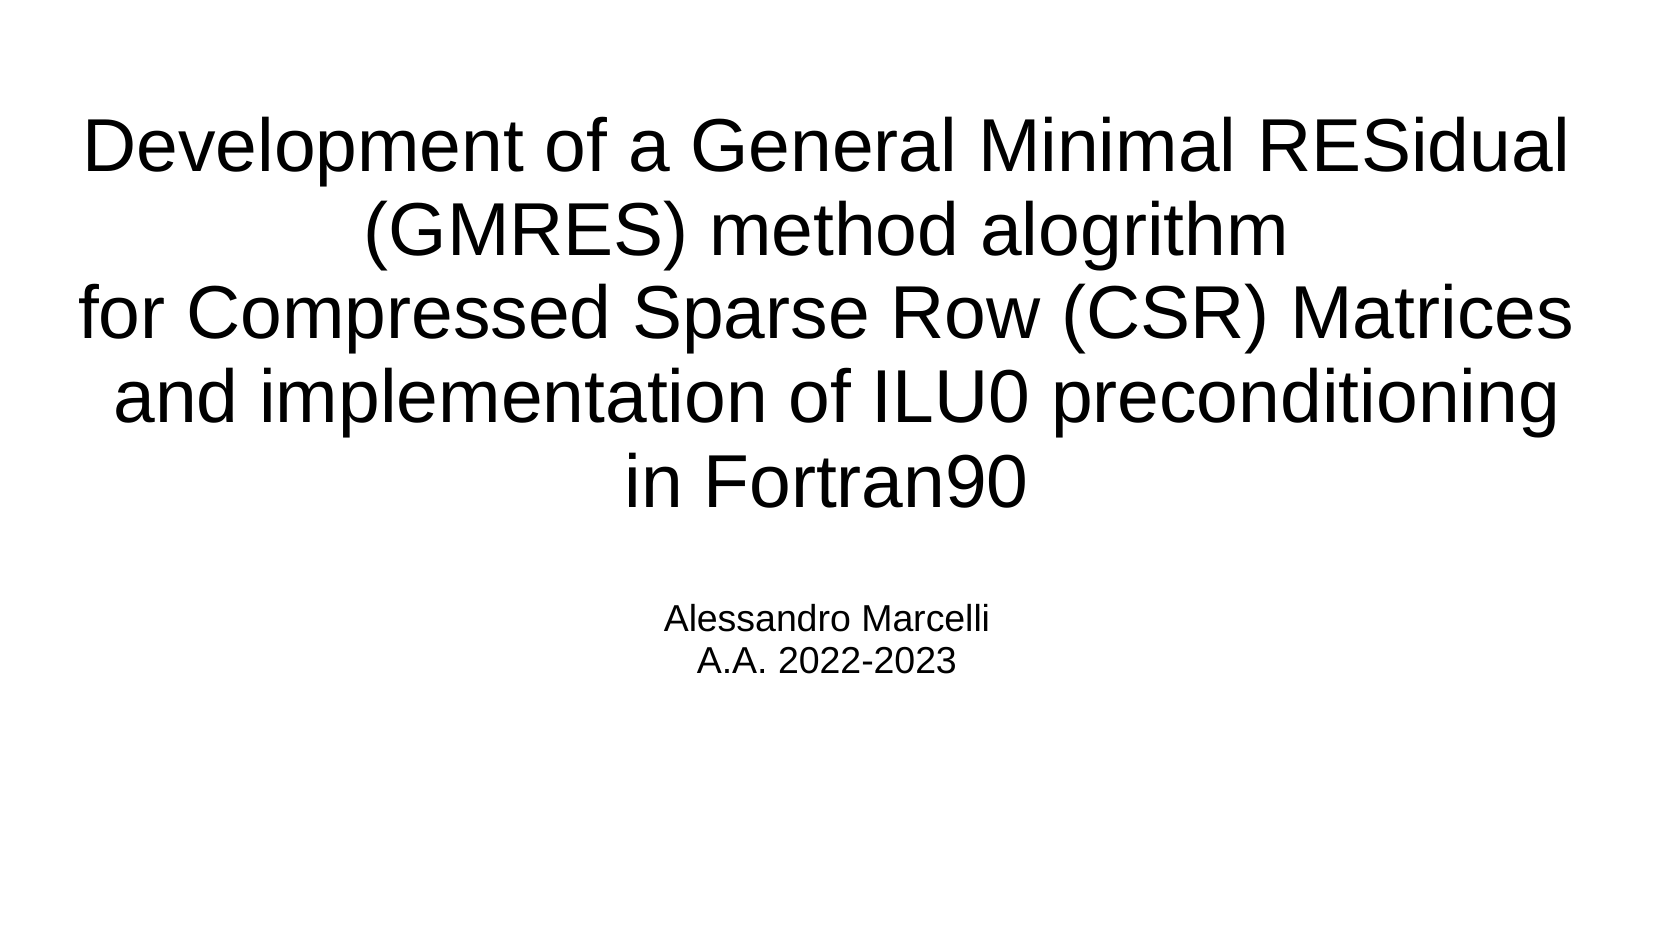

# Development of a General Minimal RESidual (GMRES) method alogrithm for Compressed Sparse Row (CSR) Matrices and implementation of ILU0 preconditioning in Fortran90
Alessandro Marcelli
A.A. 2022-2023